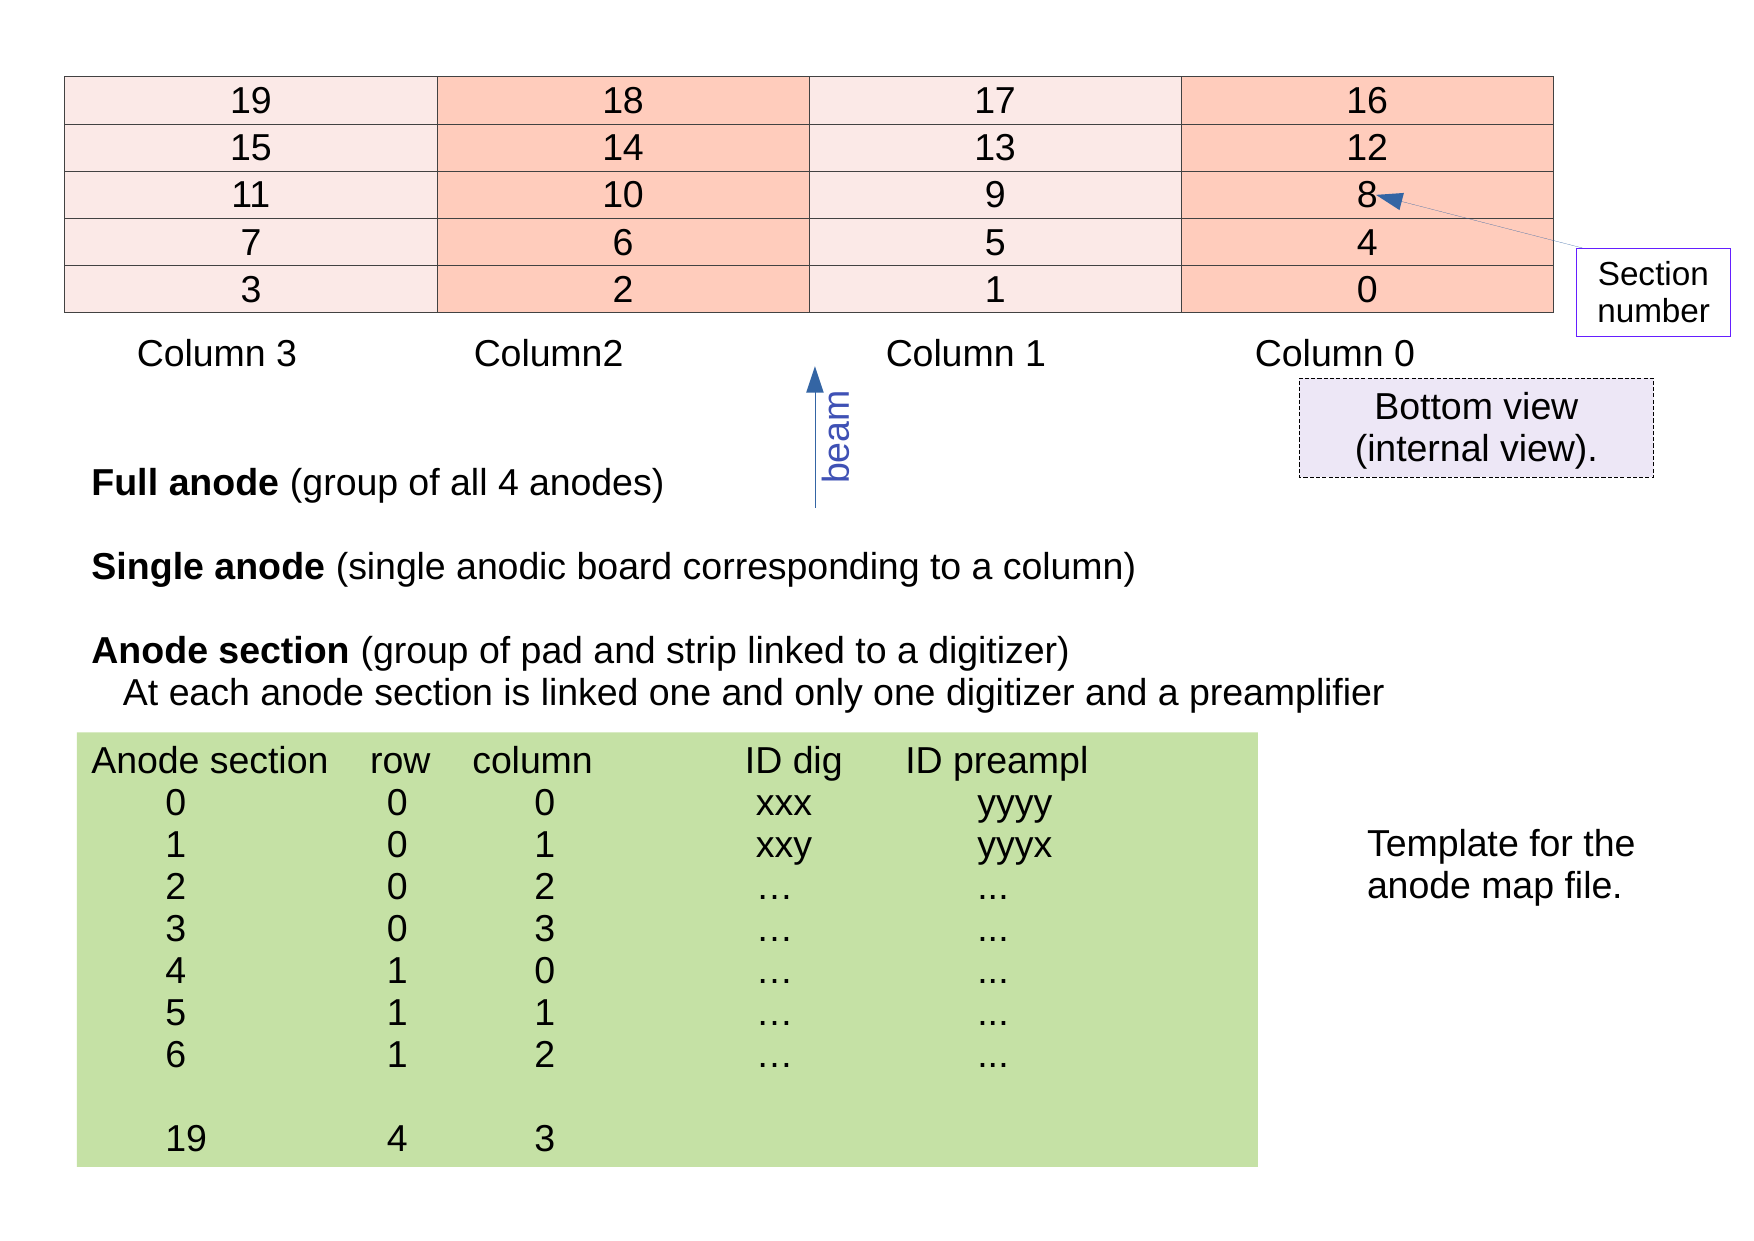

19
18
17
16
15
14
13
12
11
10
9
8
7
6
5
4
Section number
3
2
1
0
 Column 3	 Column2				Column 1	 	 	Column 0
beam
Bottom view (internal view).
Full anode (group of all 4 anodes)
Single anode (single anodic board corresponding to a column)
Anode section (group of pad and strip linked to a digitizer)
 At each anode section is linked one and only one digitizer and a preamplifier
Anode section row column		 ID dig ID preampl
	0			0		0			xxx			yyyy
	1			0		1			xxy			yyyx
	2			0		2			…			...
	3			0		3			…			...
	4			1		0			…			...
	5			1		1			…			...
	6			1		2			…			...
	19			4		3
Template for the anode map file.